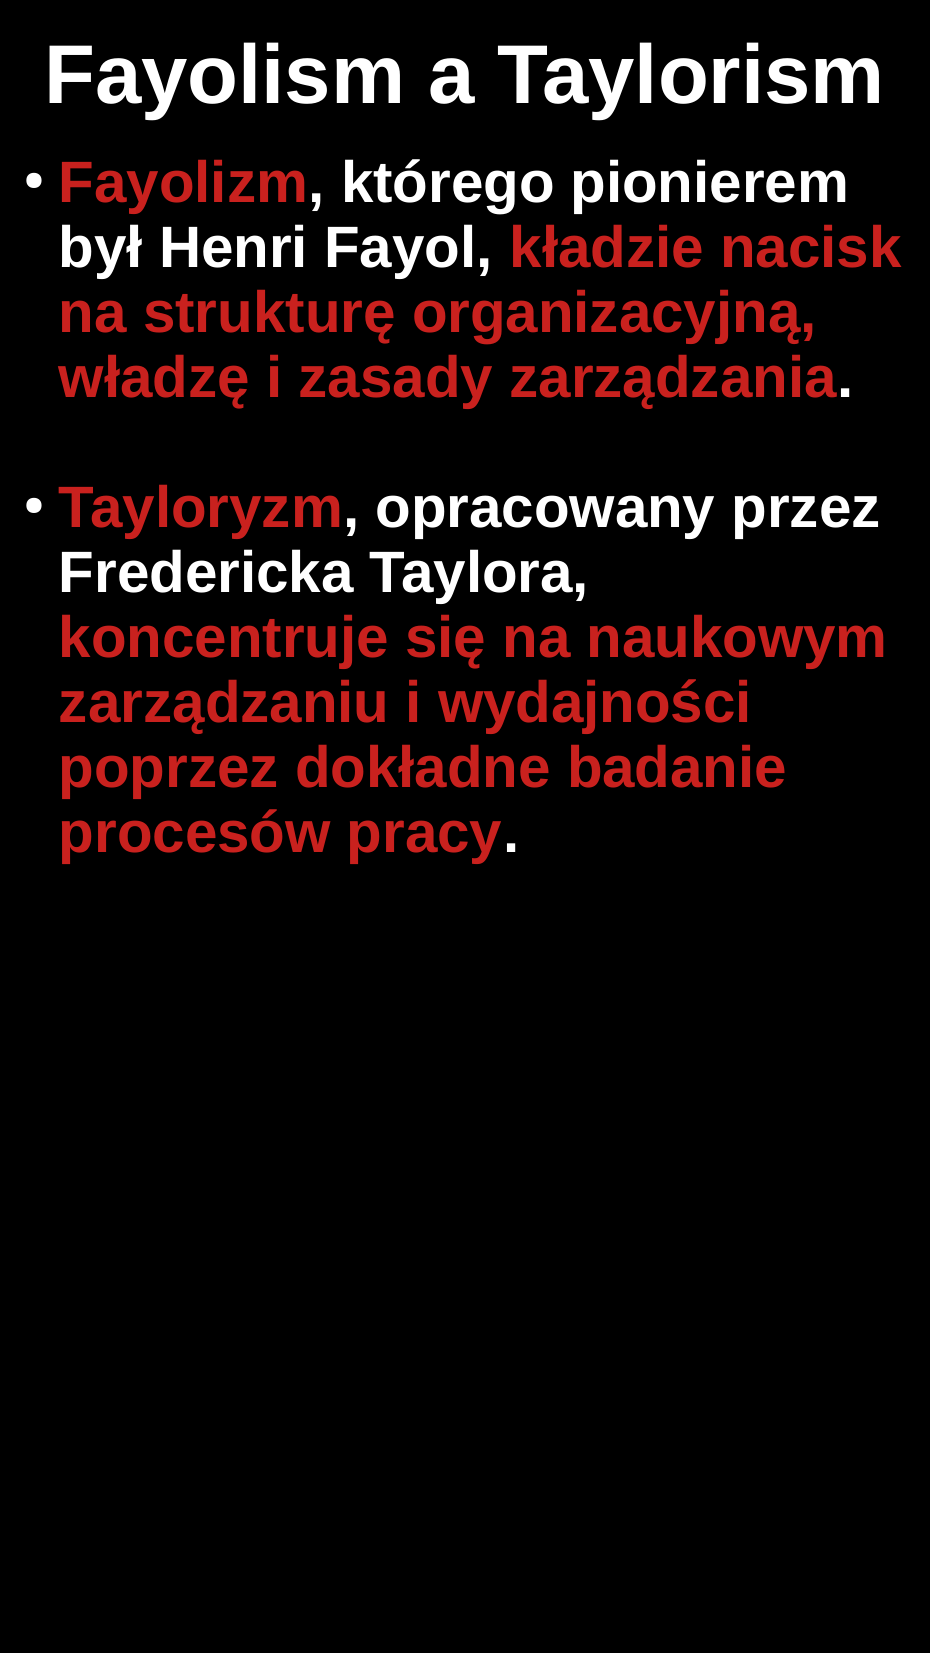

# Fayolism a Taylorism
Fayolizm, którego pionierem był Henri Fayol, kładzie nacisk na strukturę organizacyjną, władzę i zasady zarządzania.
Tayloryzm, opracowany przez Fredericka Taylora, koncentruje się na naukowym zarządzaniu i wydajności poprzez dokładne badanie procesów pracy.